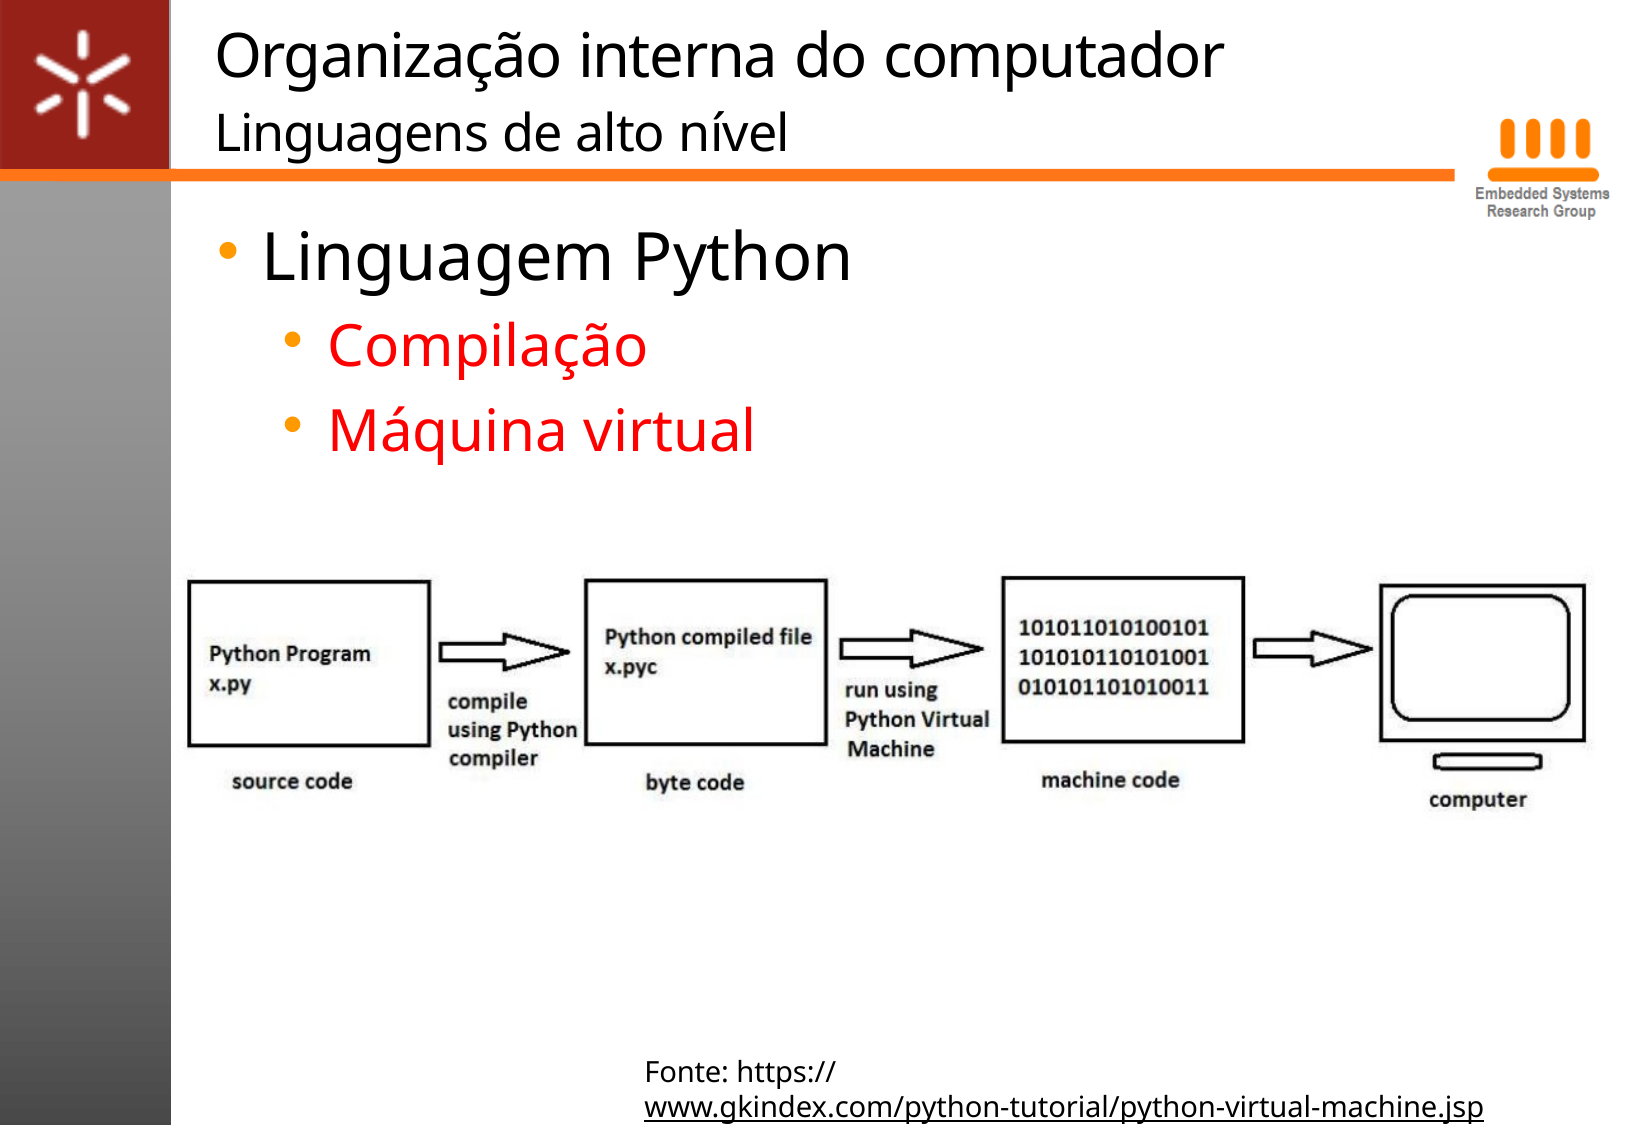

# Organização interna do computador Linguagens de alto nível
Linguagem Python
Compilação
Máquina virtual
Fonte: https://www.gkindex.com/python-tutorial/python-virtual-machine.jsp